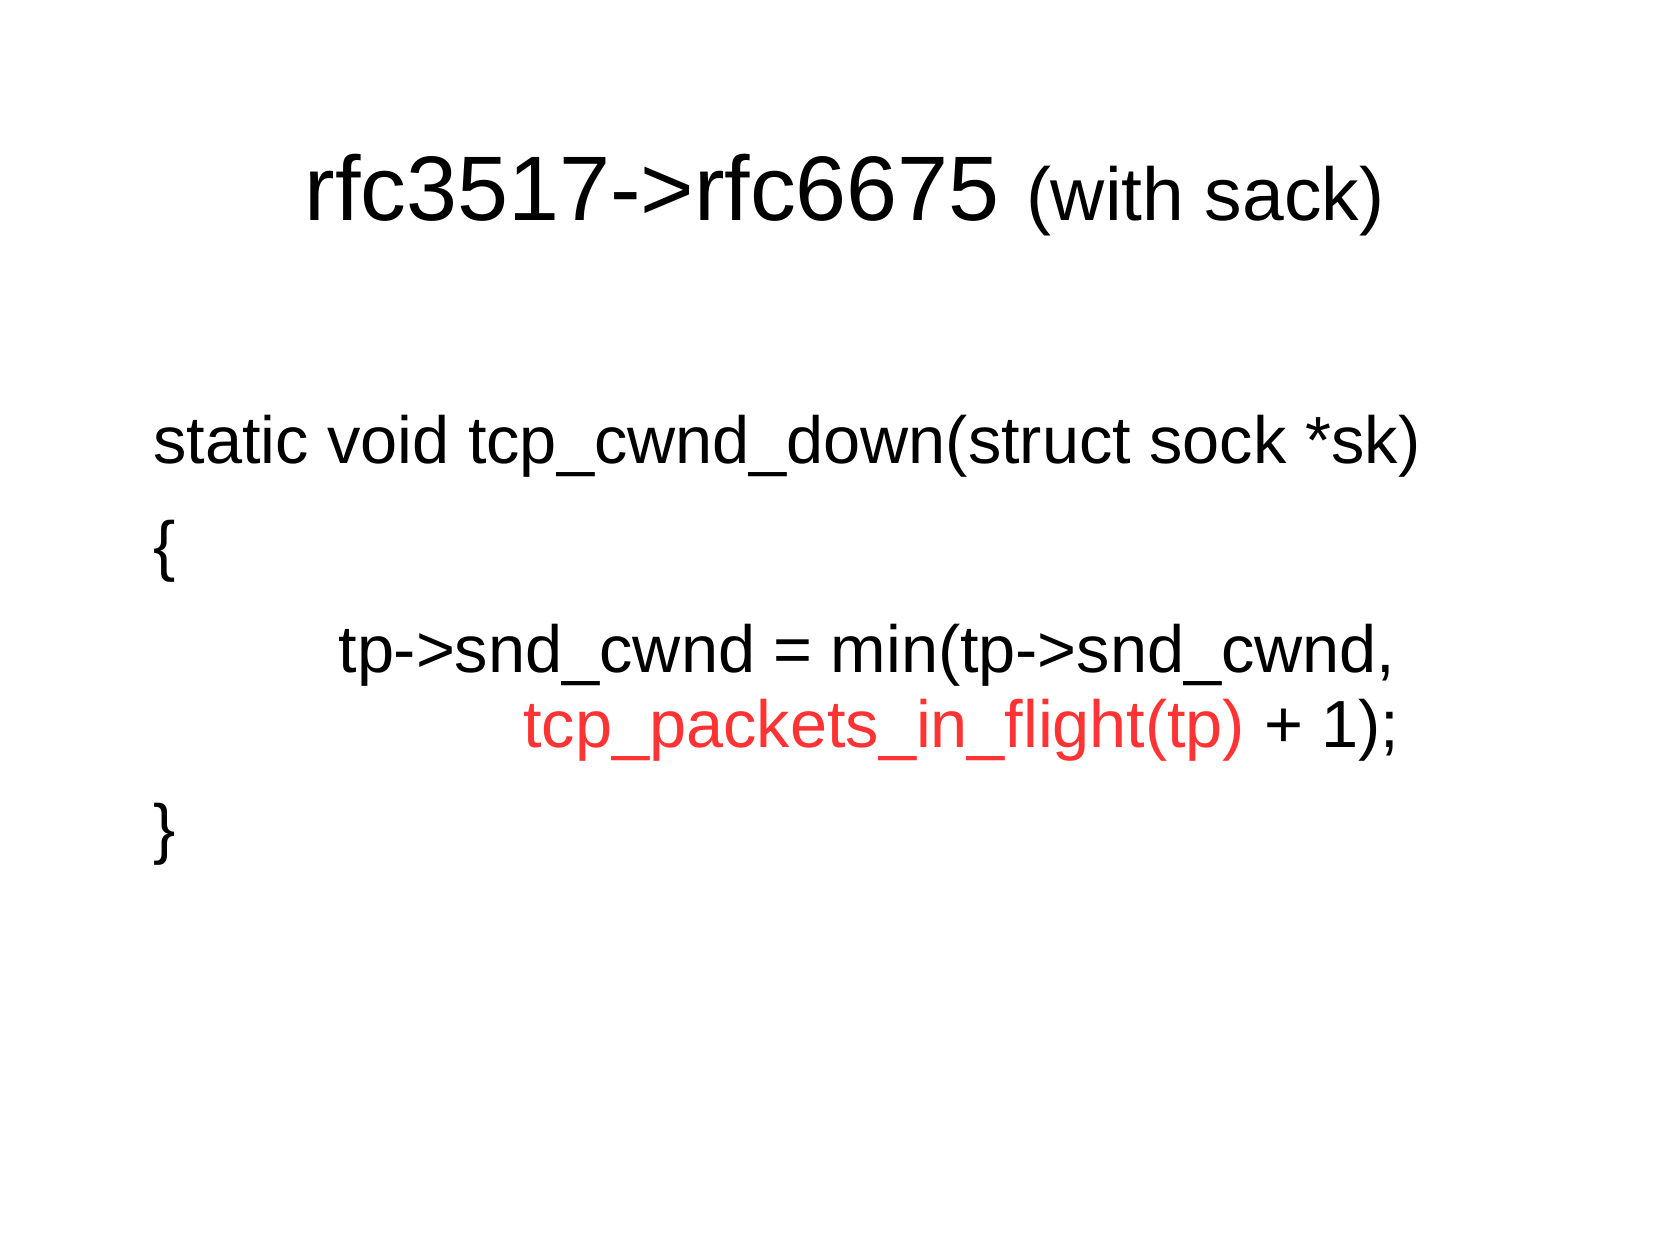

# rfc3517->rfc6675 (with sack)
static void tcp_cwnd_down(struct sock *sk)
{
 tp->snd_cwnd = min(tp->snd_cwnd, tcp_packets_in_flight(tp) + 1);
}